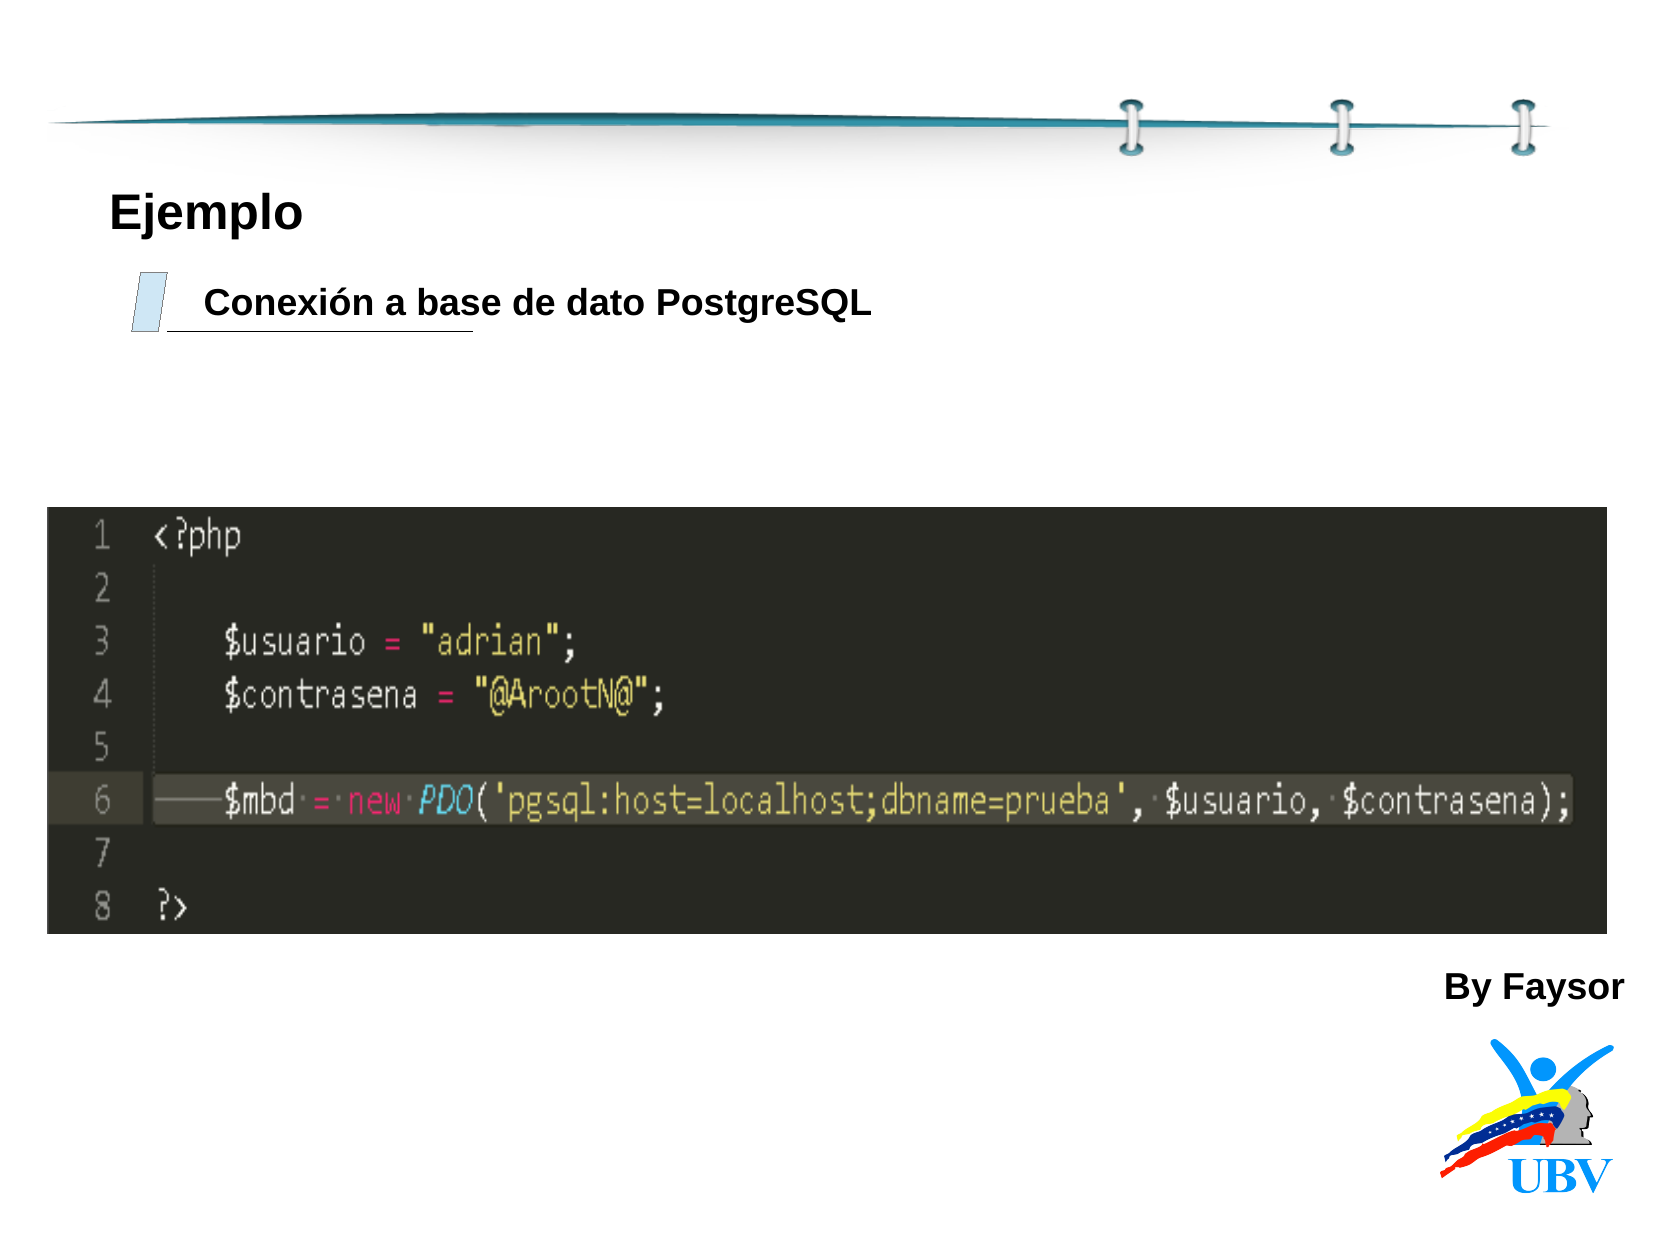

Ejemplo
Conexión a base de dato PostgreSQL
By Faysor